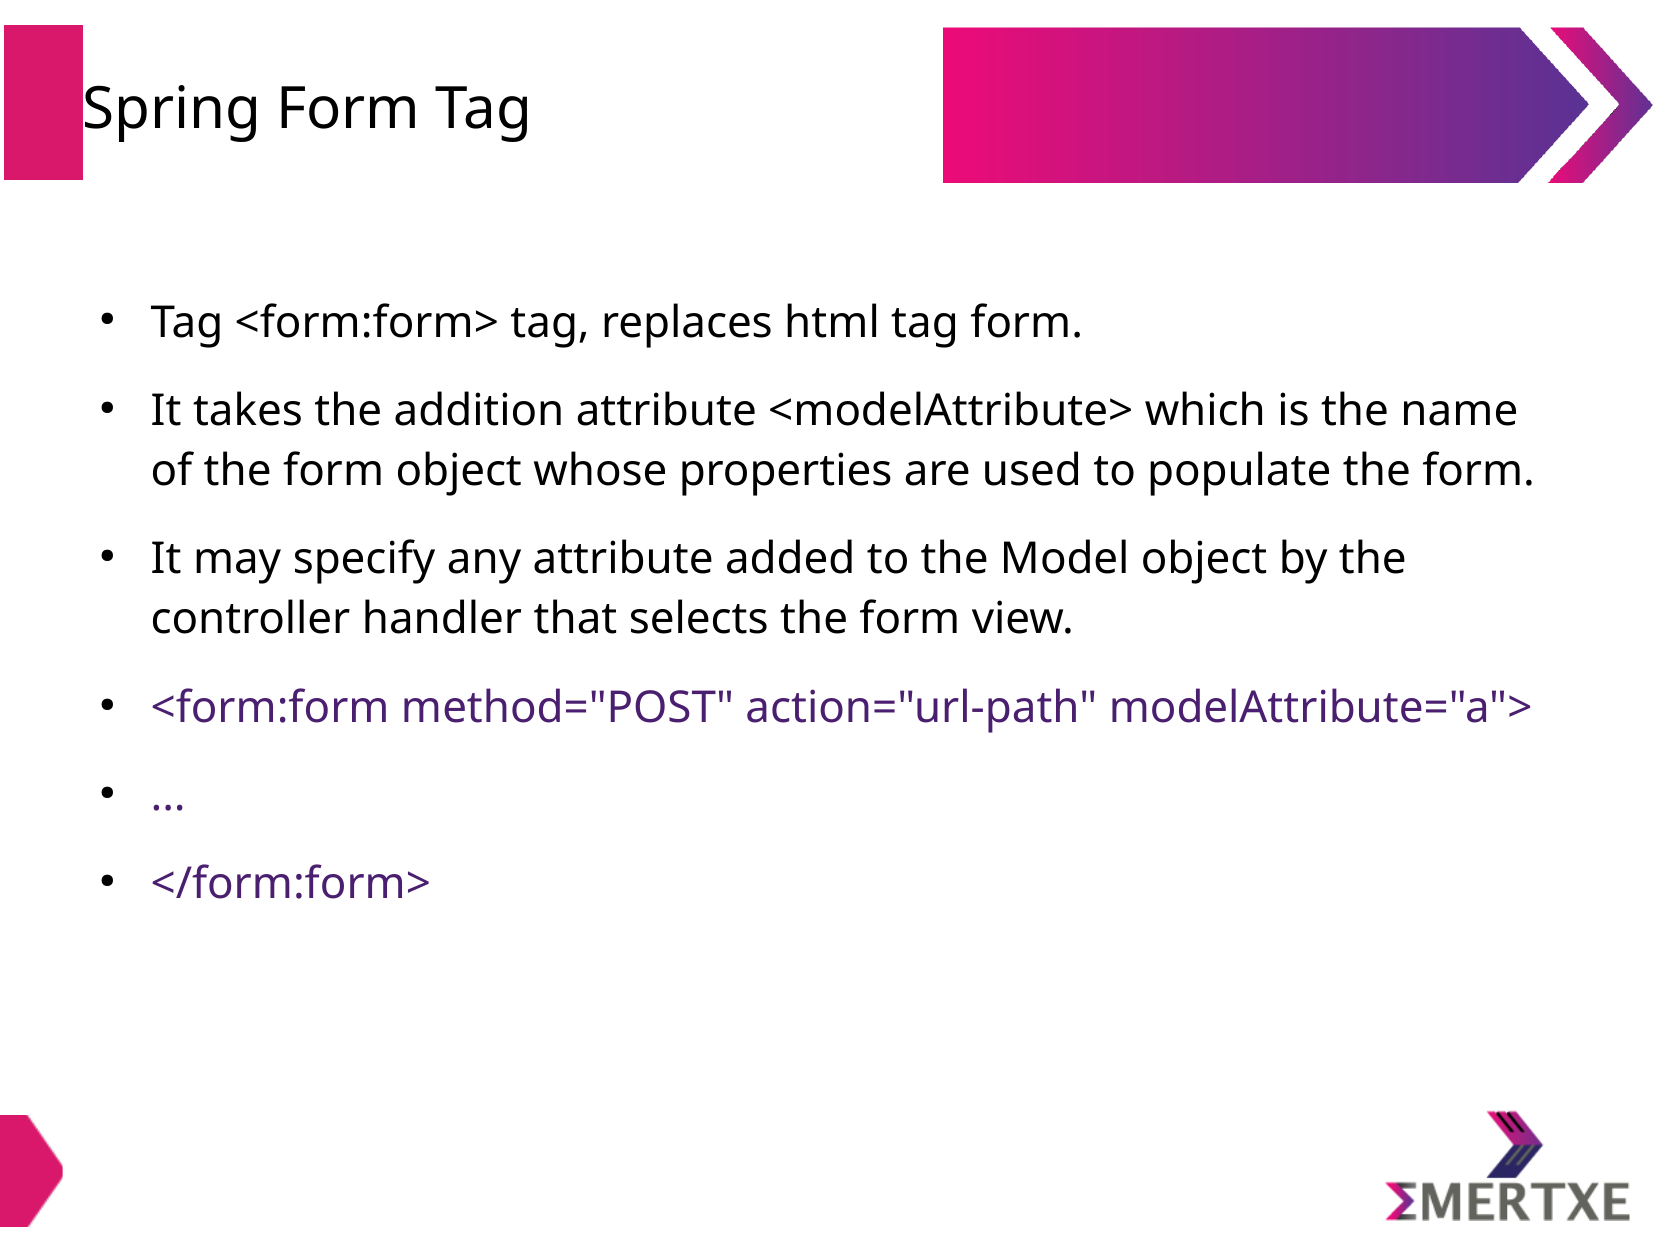

# Spring Form Tag
Tag <form:form> tag, replaces html tag form.
It takes the addition attribute <modelAttribute> which is the name of the form object whose properties are used to populate the form.
It may specify any attribute added to the Model object by the controller handler that selects the form view.
<form:form method="POST" action="url-path" modelAttribute="a">
...
</form:form>